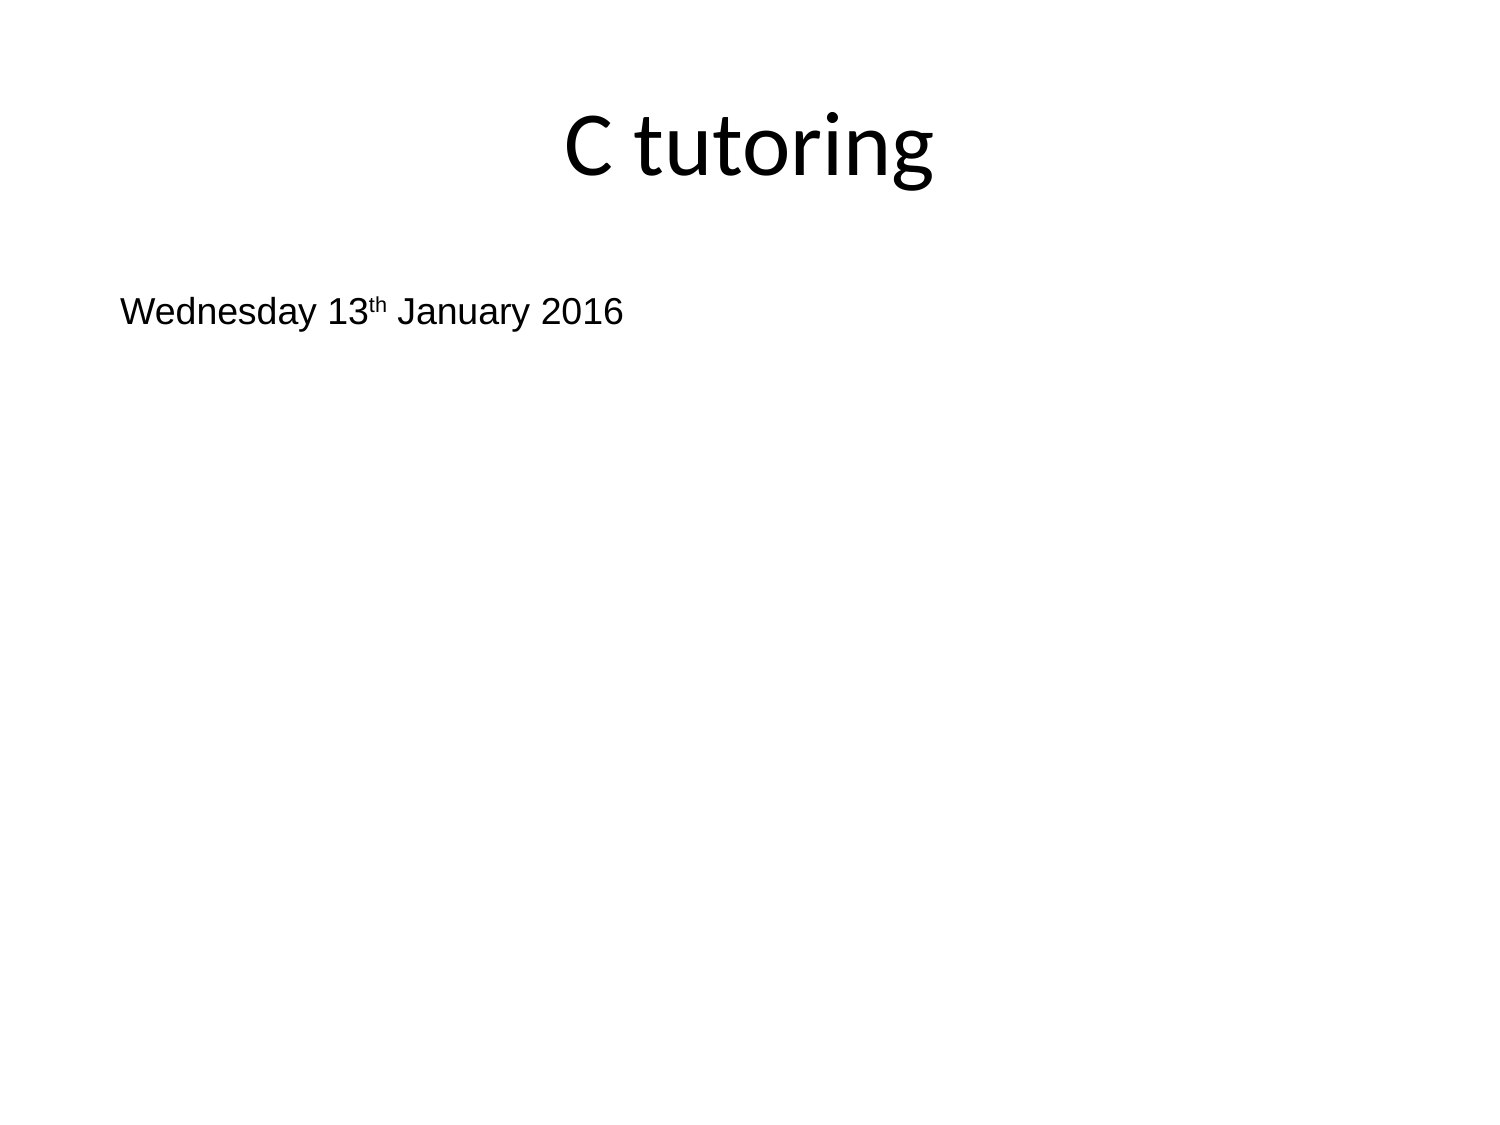

# C tutoring
Wednesday 13th January 2016